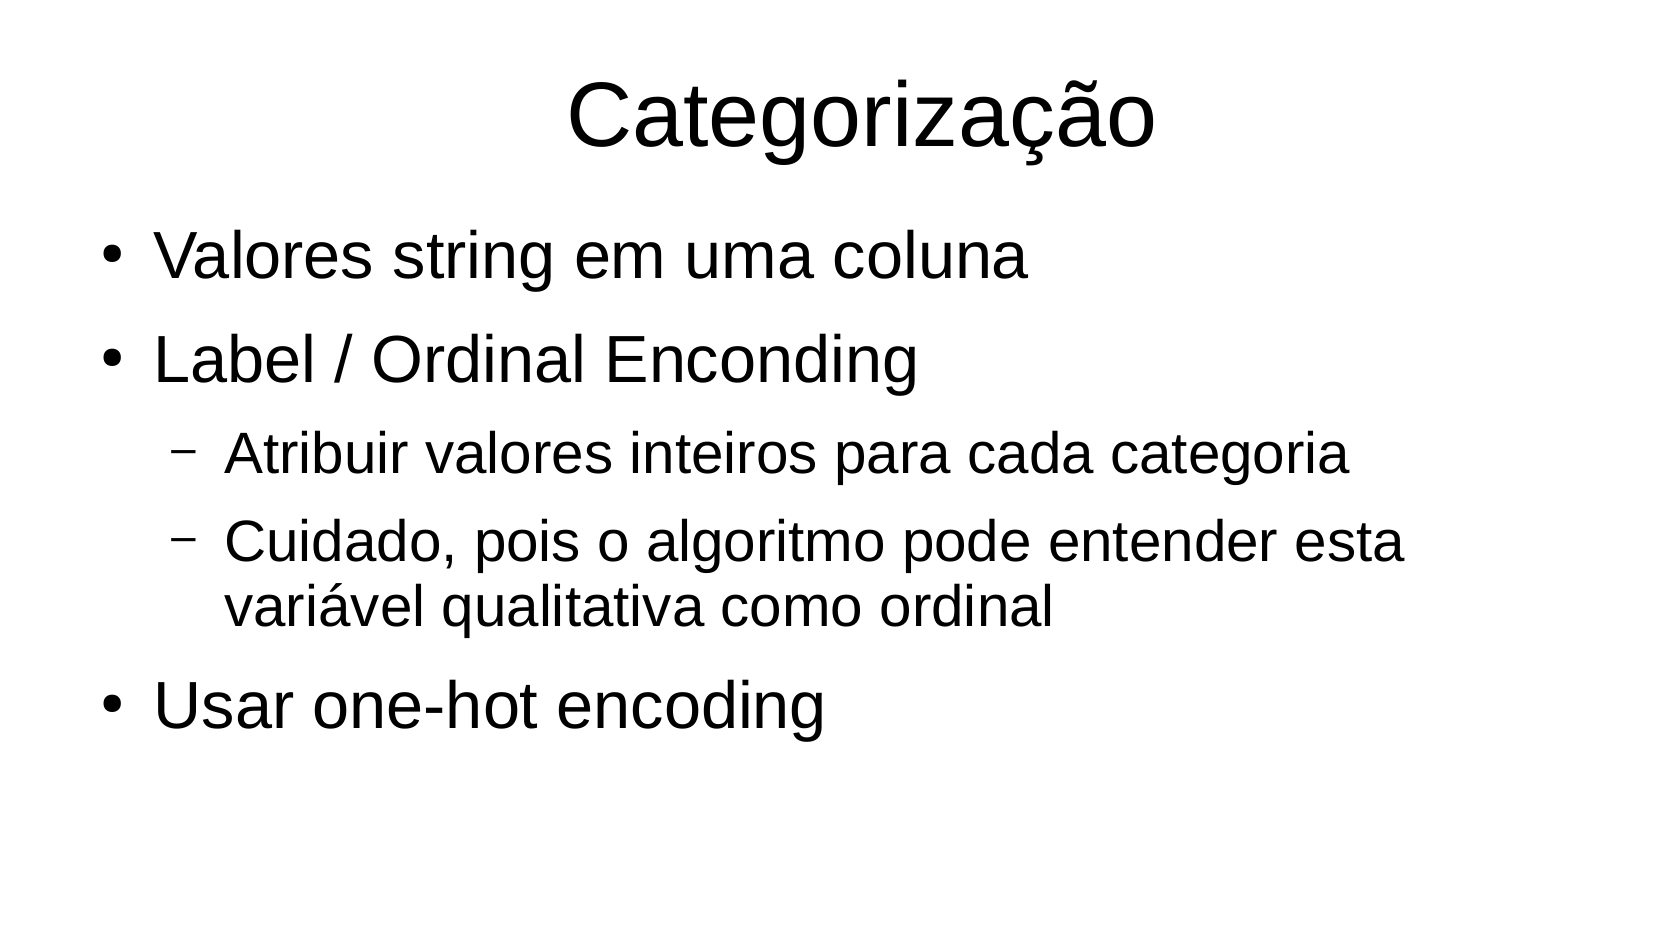

# Categorização
Valores string em uma coluna
Label / Ordinal Enconding
Atribuir valores inteiros para cada categoria
Cuidado, pois o algoritmo pode entender esta variável qualitativa como ordinal
Usar one-hot encoding